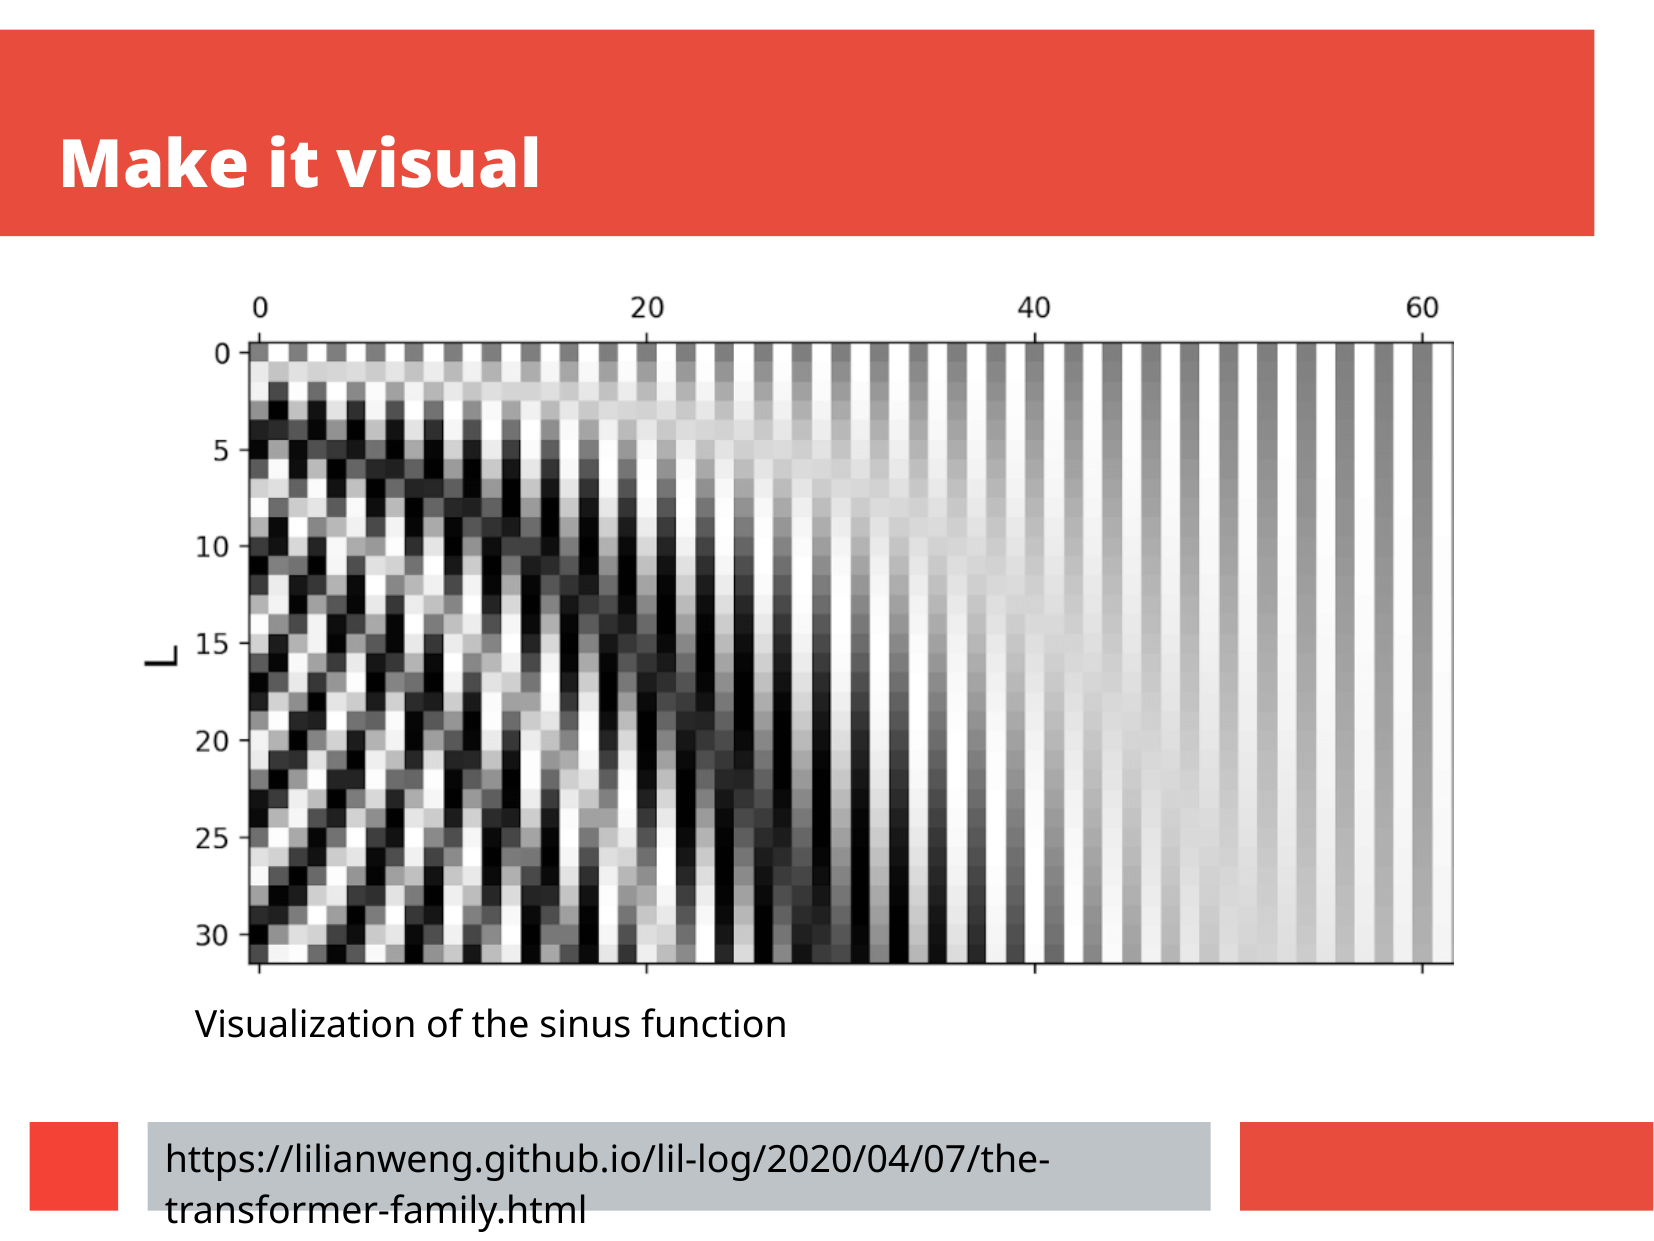

# Make it visual
Visualization of the sinus function
https://lilianweng.github.io/lil-log/2020/04/07/the-transformer-family.html